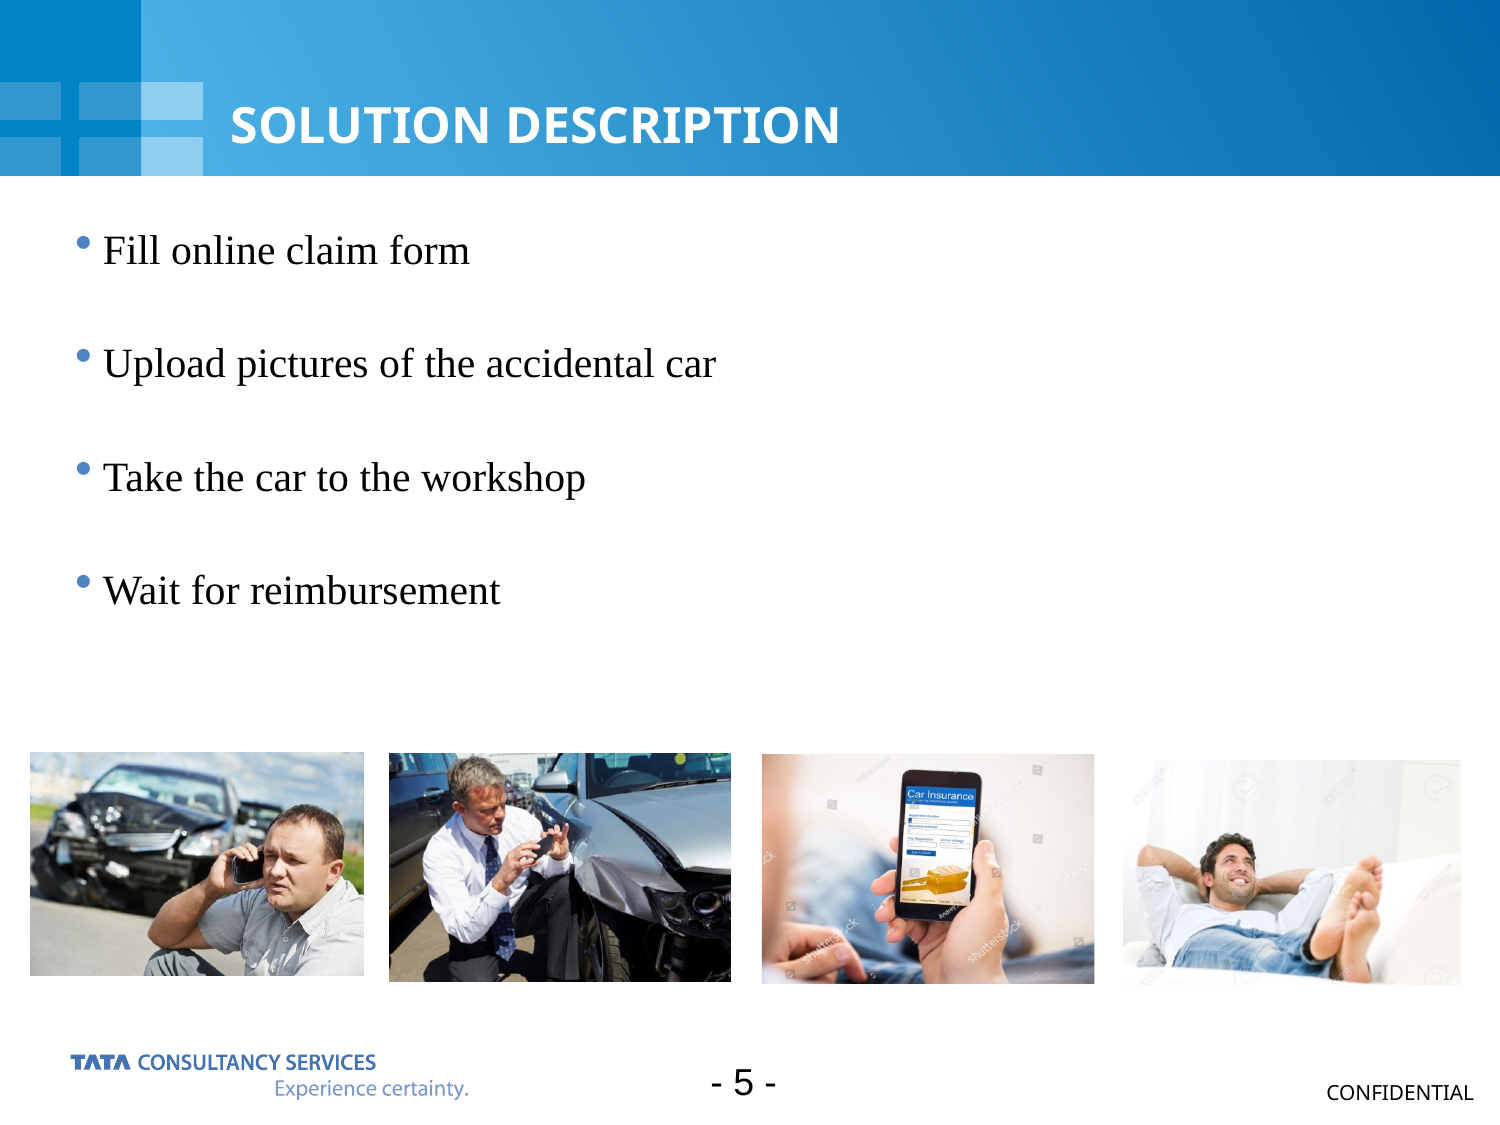

# SOLUTION DESCRIPTION
Fill online claim form
Upload pictures of the accidental car
Take the car to the workshop
Wait for reimbursement